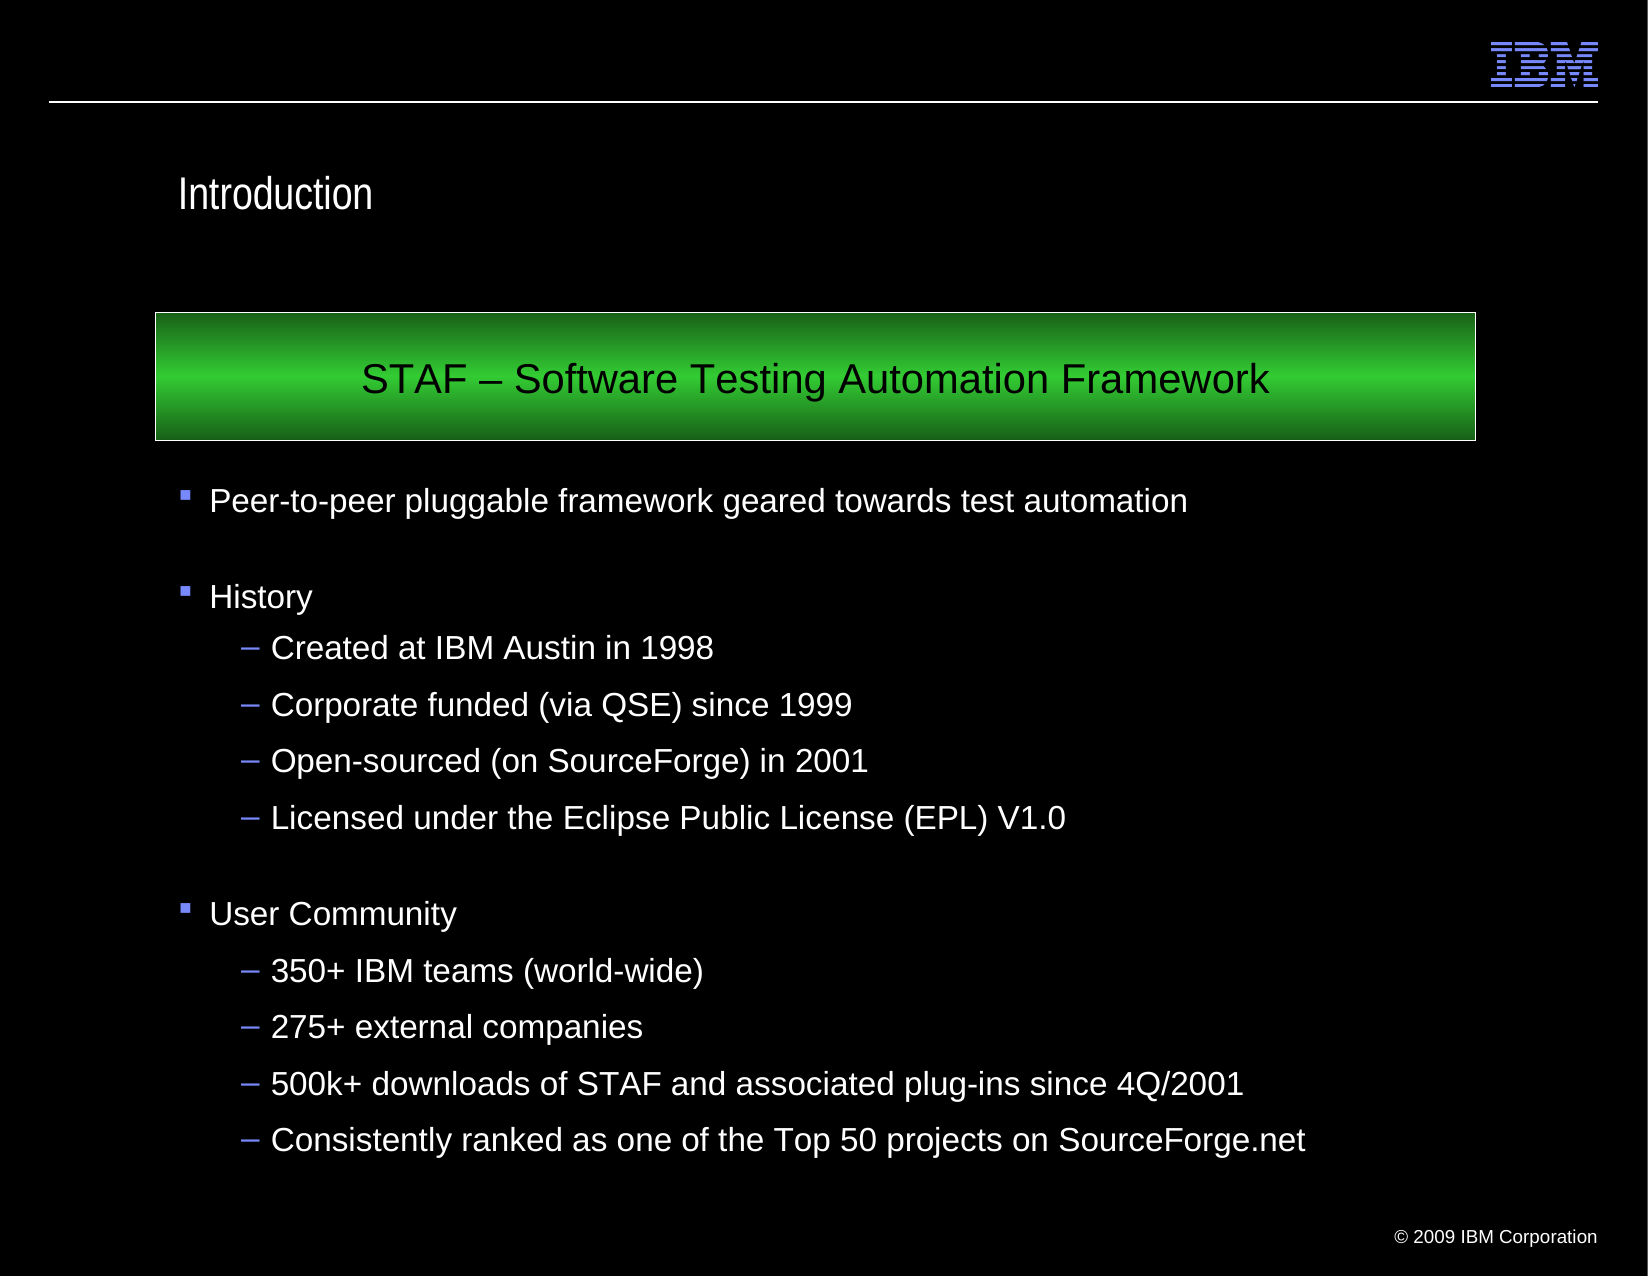

# Introduction
STAF – Software Testing Automation Framework
Peer-to-peer pluggable framework geared towards test automation
History
Created at IBM Austin in 1998
Corporate funded (via QSE) since 1999
Open-sourced (on SourceForge) in 2001
Licensed under the Eclipse Public License (EPL) V1.0
User Community
350+ IBM teams (world-wide)
275+ external companies
500k+ downloads of STAF and associated plug-ins since 4Q/2001
Consistently ranked as one of the Top 50 projects on SourceForge.net